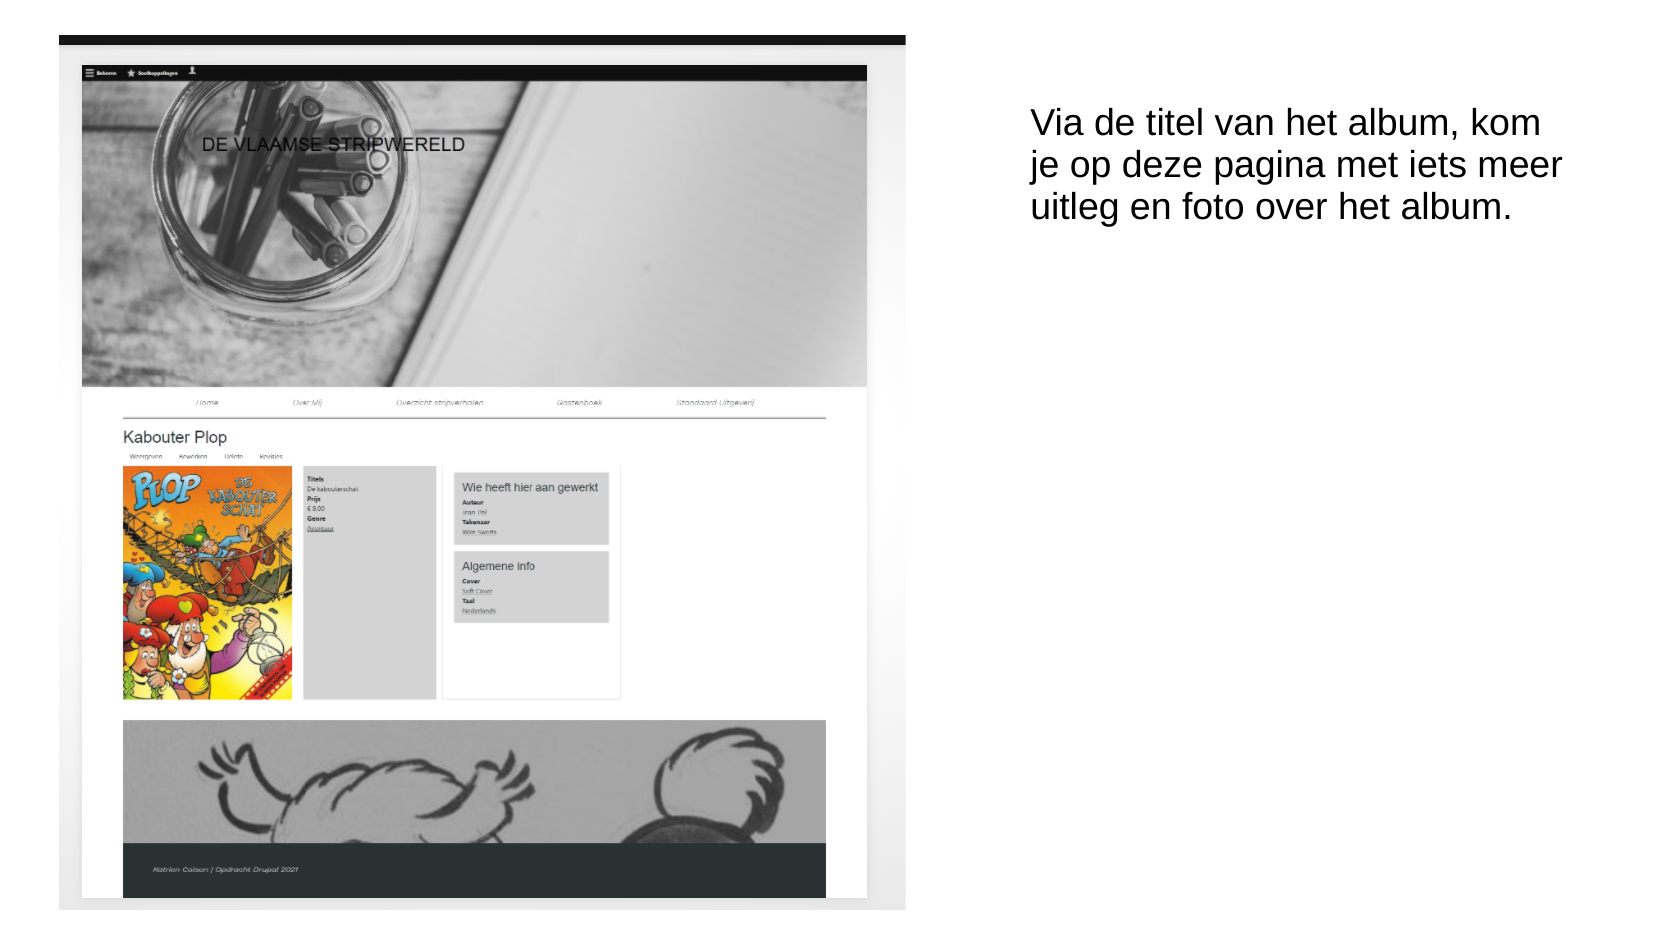

Via de titel van het album, kom je op deze pagina met iets meer uitleg en foto over het album.